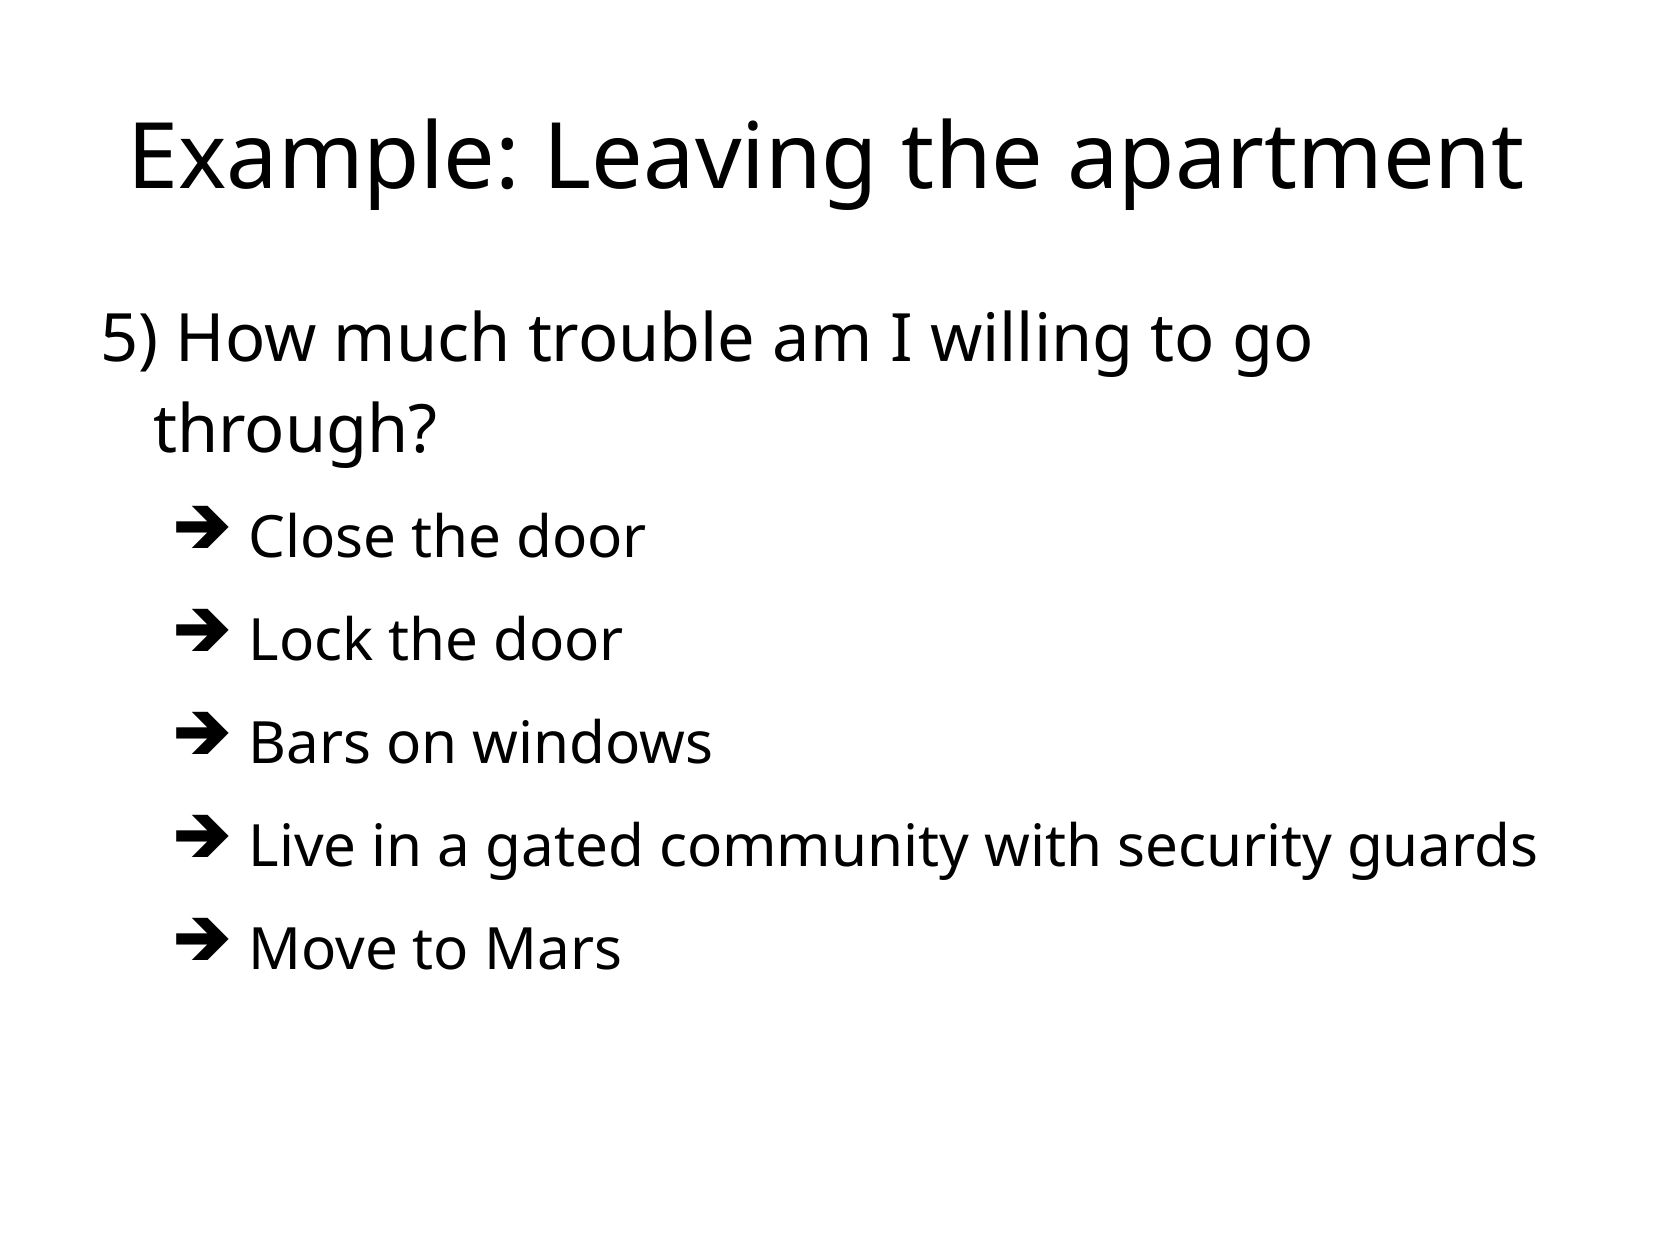

# Example: Leaving the apartment
 How much trouble am I willing to go through?
 Close the door
 Lock the door
 Bars on windows
 Live in a gated community with security guards
 Move to Mars